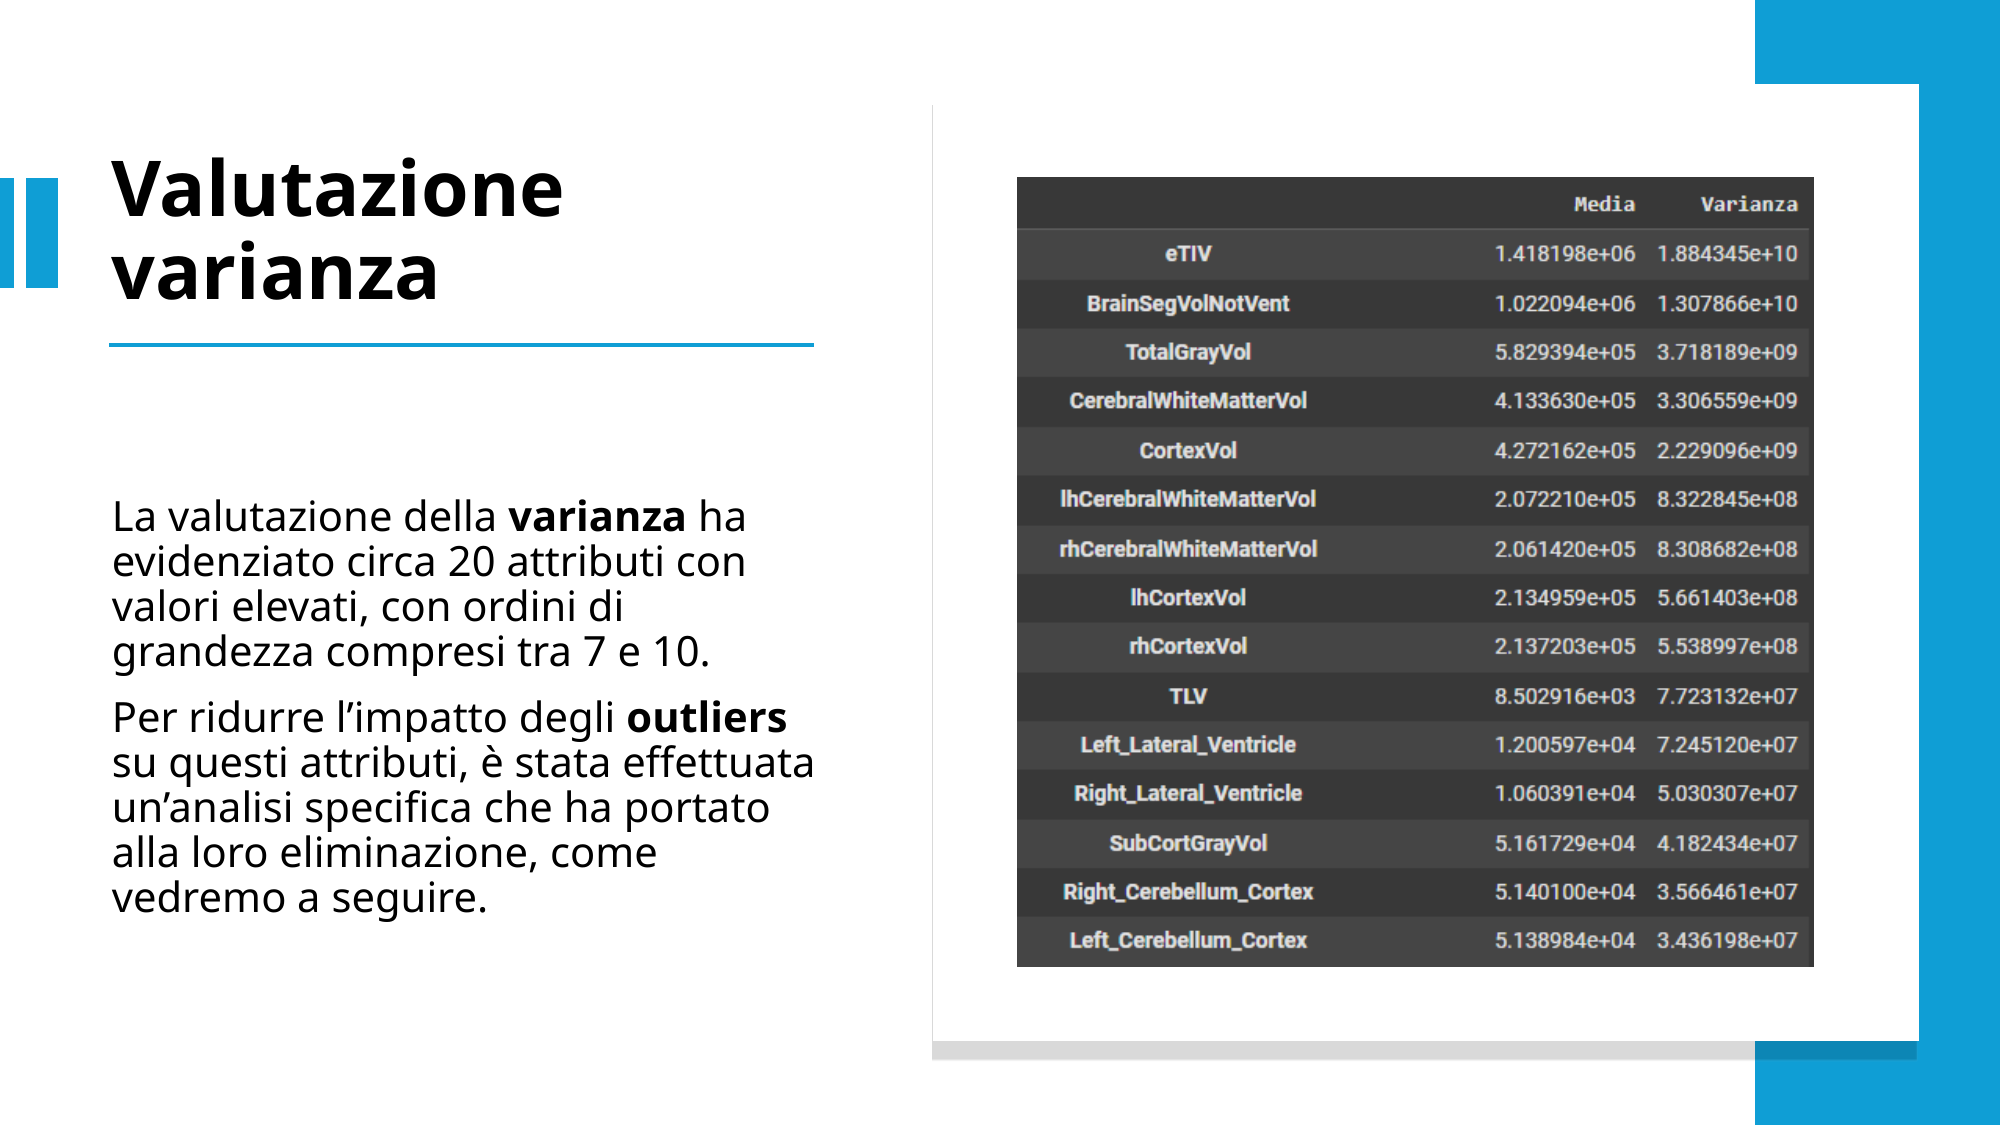

# Valutazione varianza
La valutazione della varianza ha evidenziato circa 20 attributi con valori elevati, con ordini di grandezza compresi tra 7 e 10.
Per ridurre l’impatto degli outliers su questi attributi, è stata effettuata un’analisi specifica che ha portato alla loro eliminazione, come vedremo a seguire.